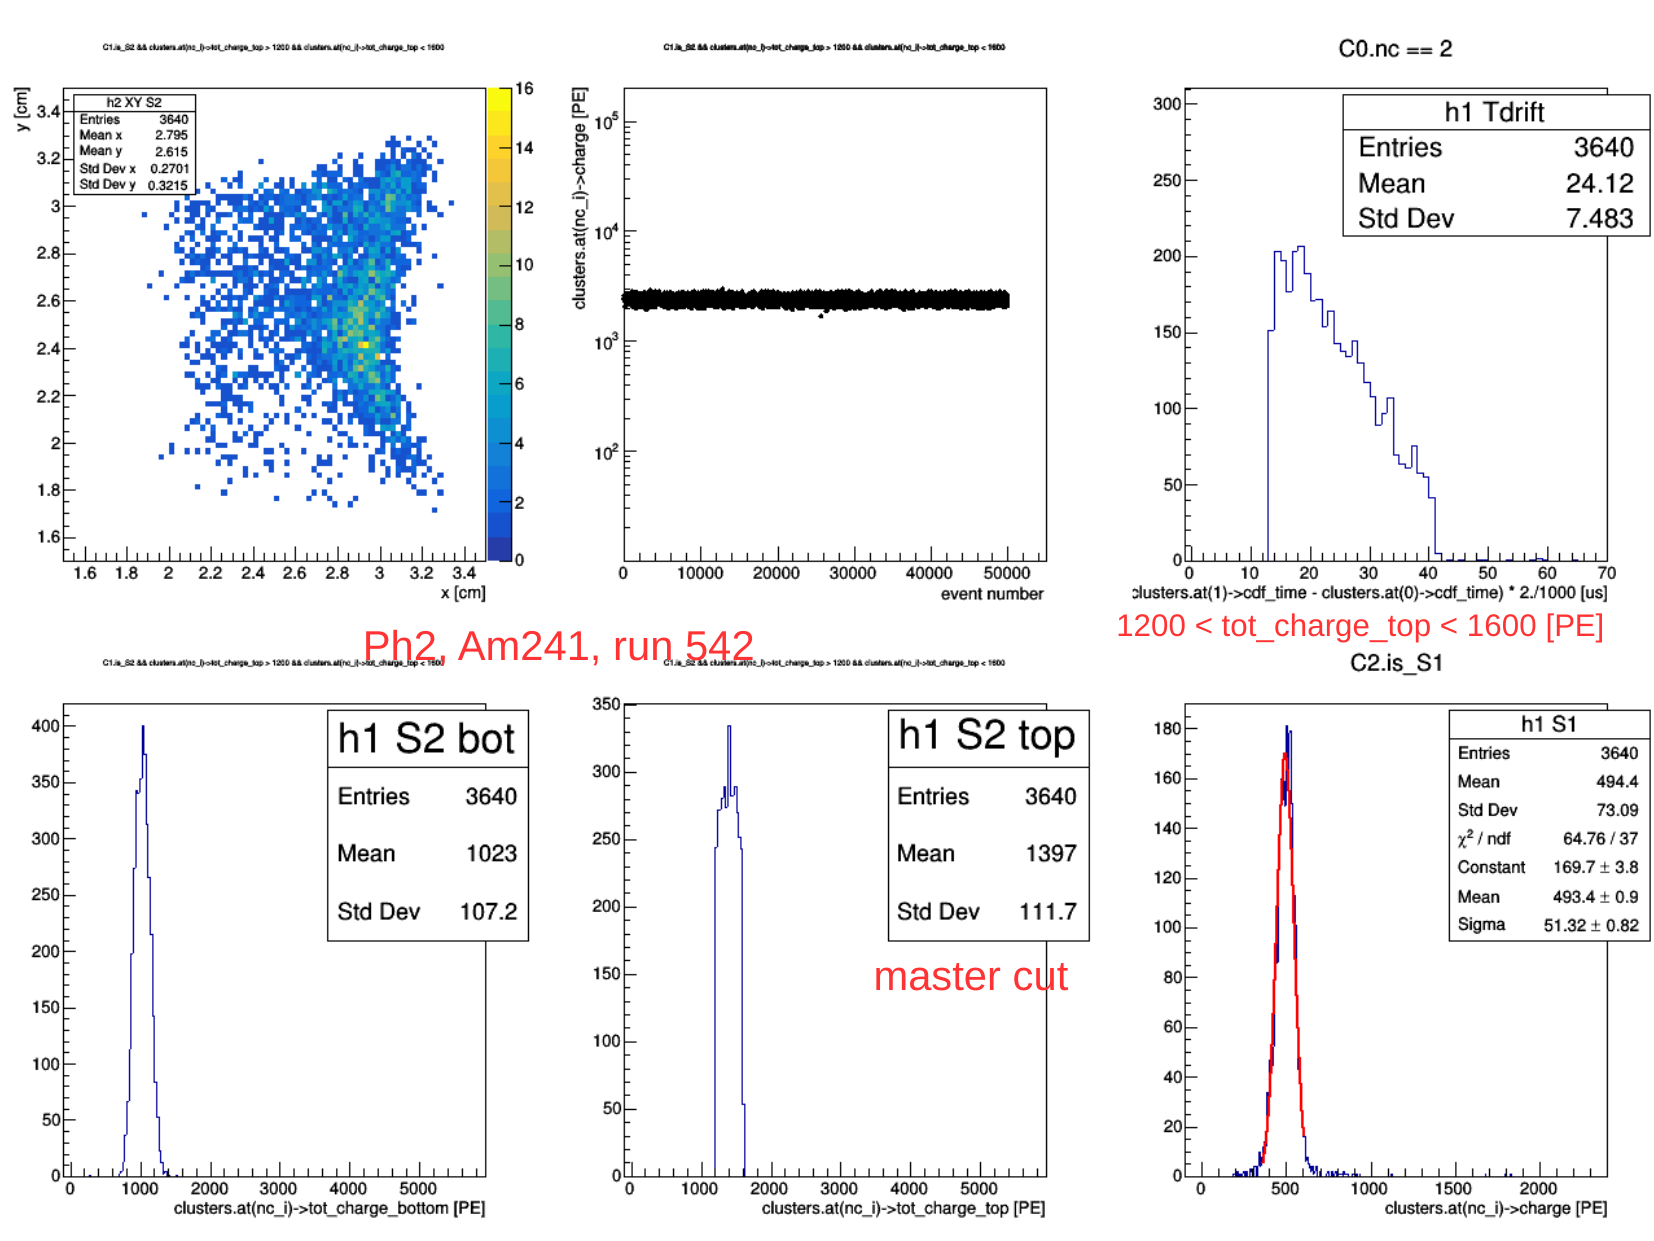

1200 < tot_charge_top < 1600 [PE]
Ph2, Am241, run 542
master cut